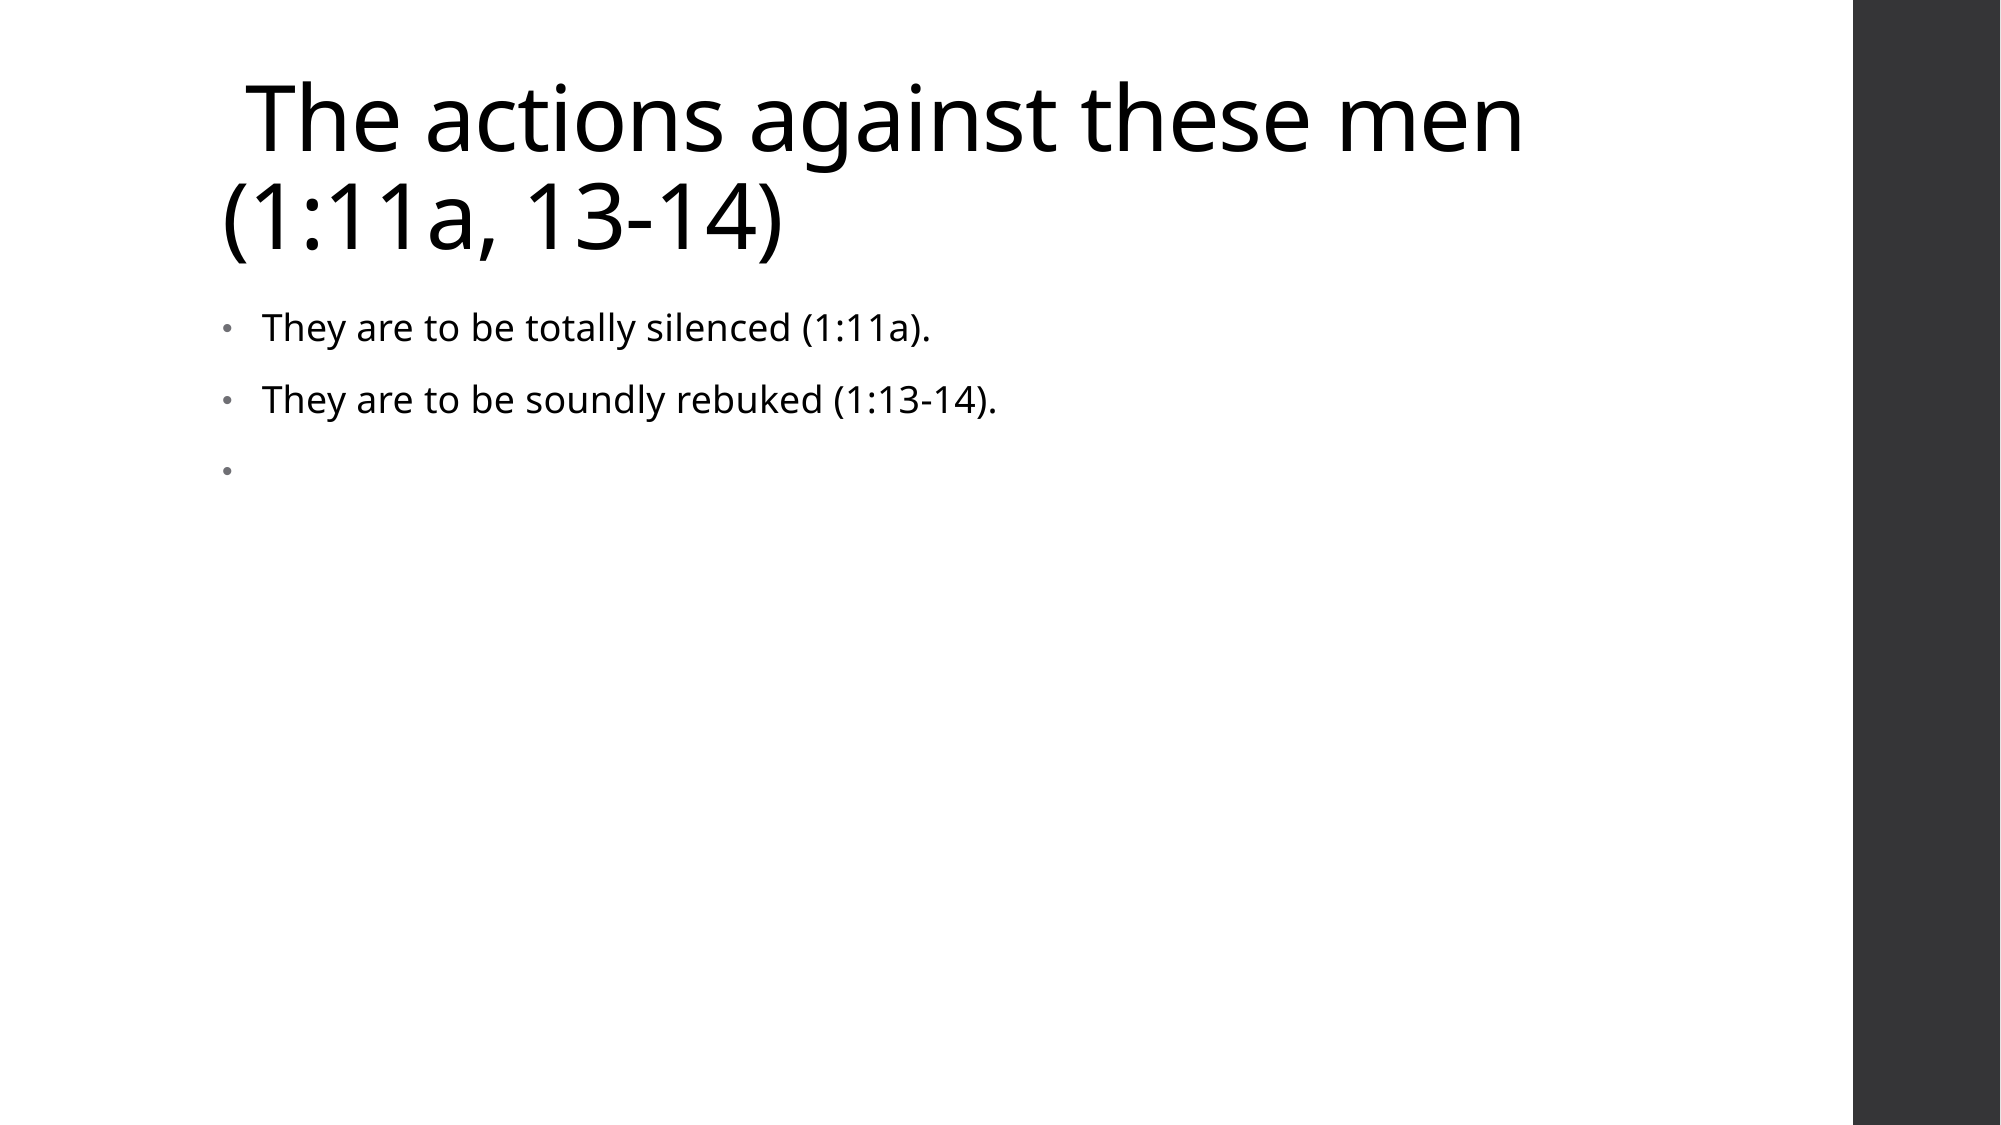

# The actions against these men (1:11a, 13-14)
 They are to be totally silenced (1:11a).
 They are to be soundly rebuked (1:13-14).